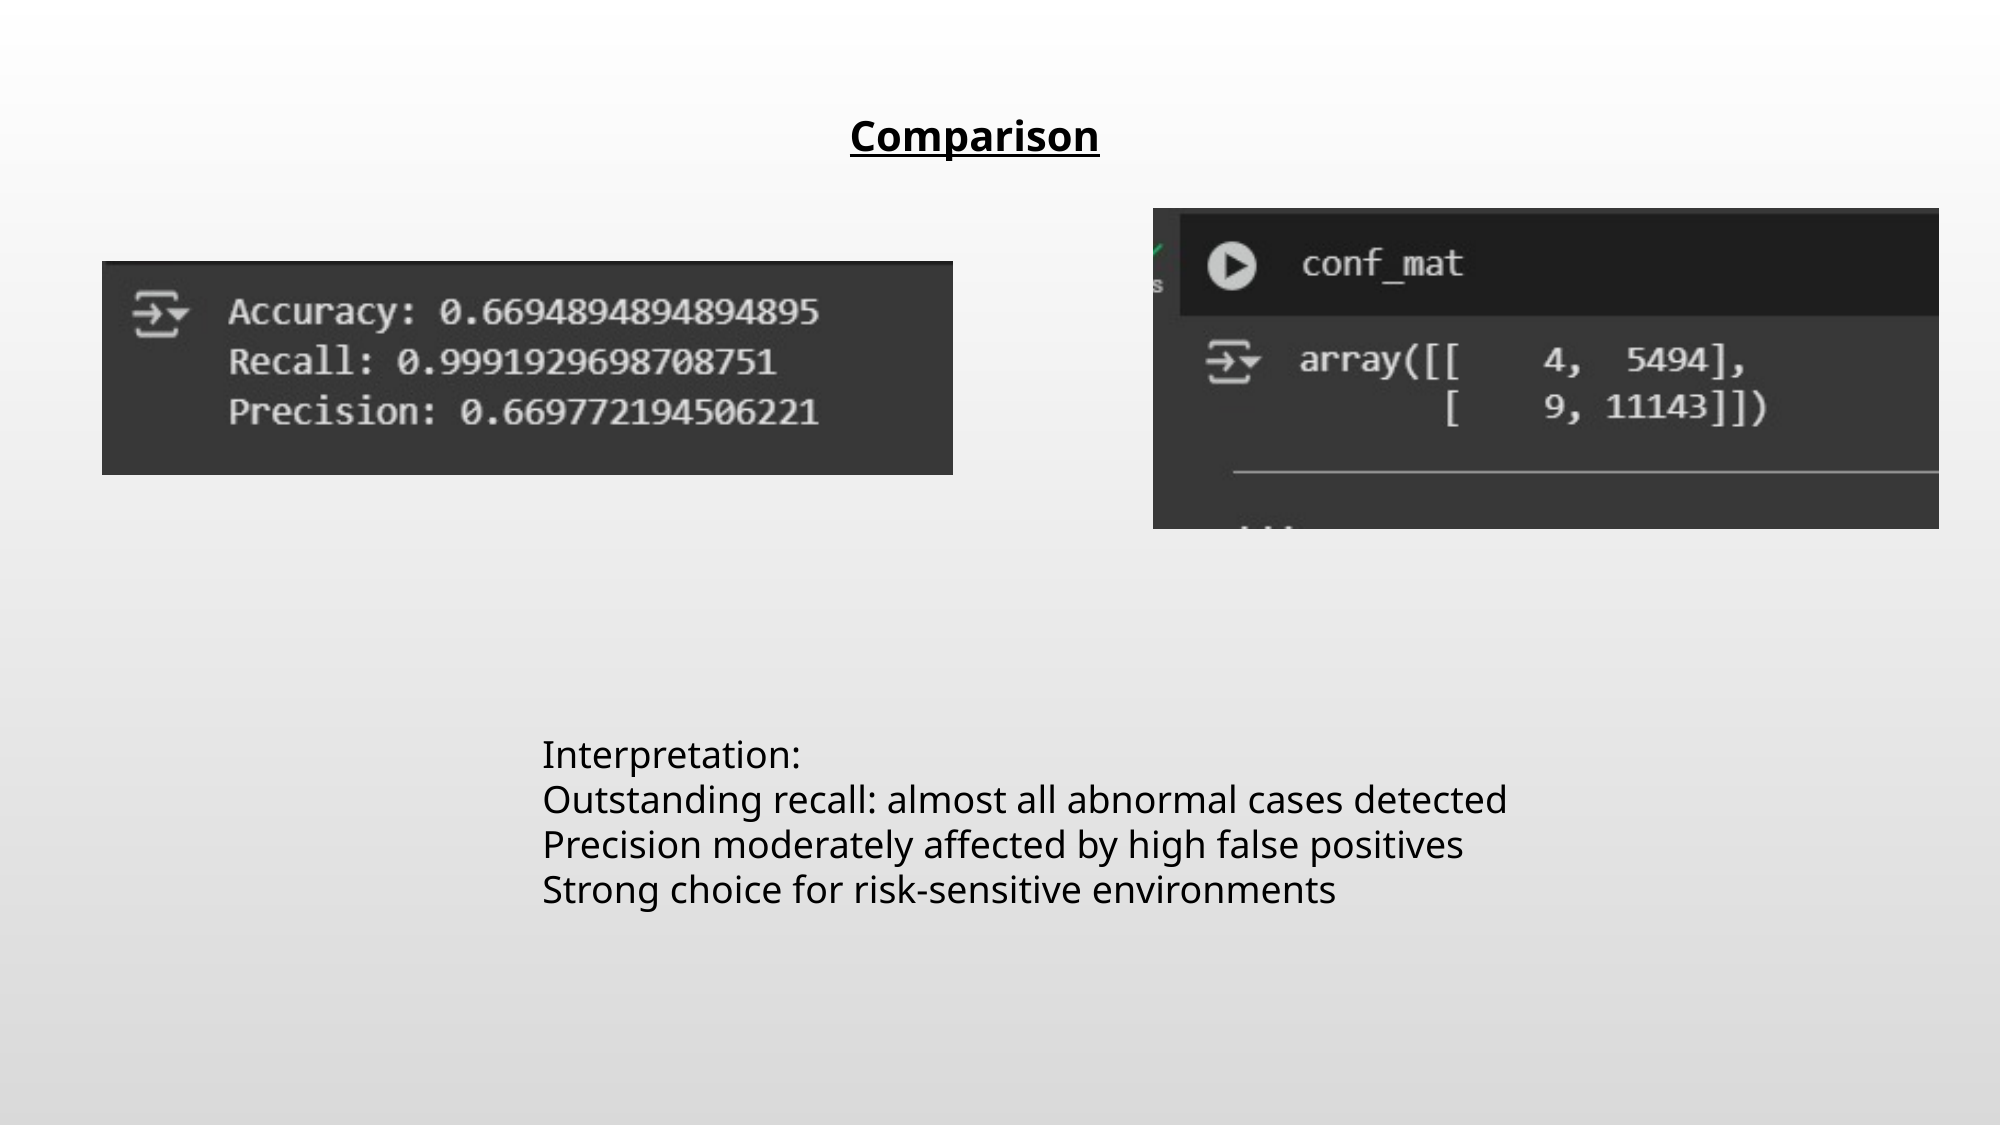

Comparison
Interpretation:
Outstanding recall: almost all abnormal cases detected
Precision moderately affected by high false positives
Strong choice for risk-sensitive environments